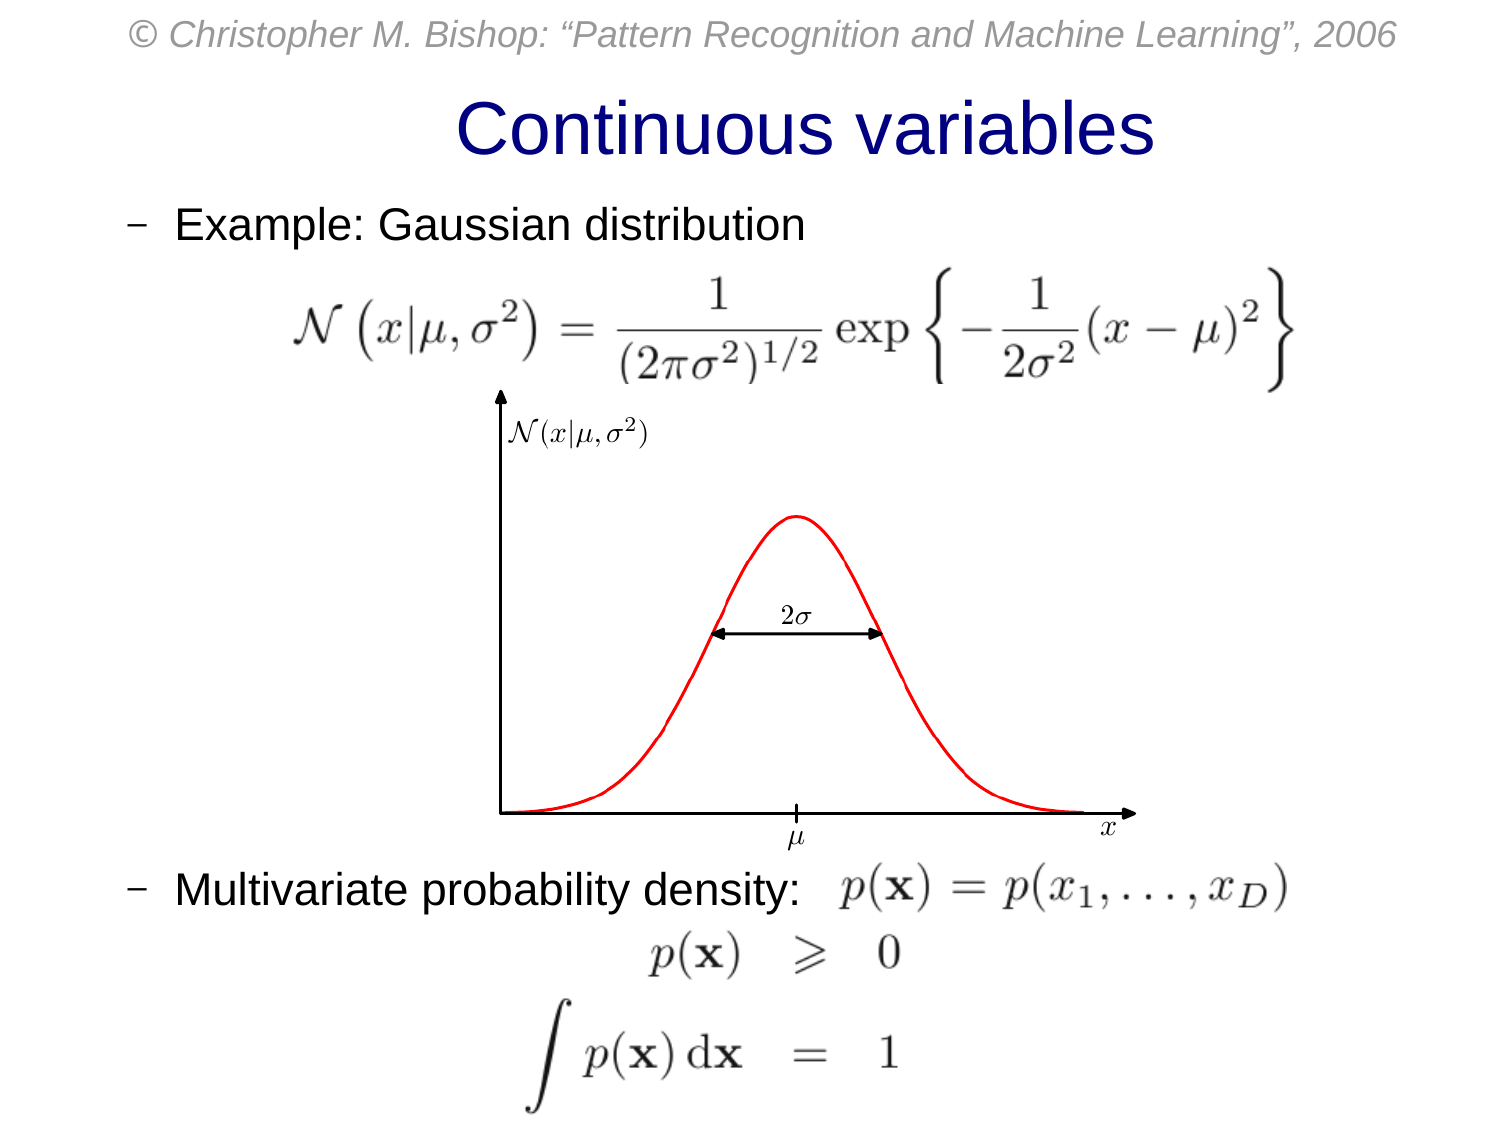

© Christopher M. Bishop: “Pattern Recognition and Machine Learning”, 2006
# Continuous variables
Example: Gaussian distribution
Multivariate probability density: